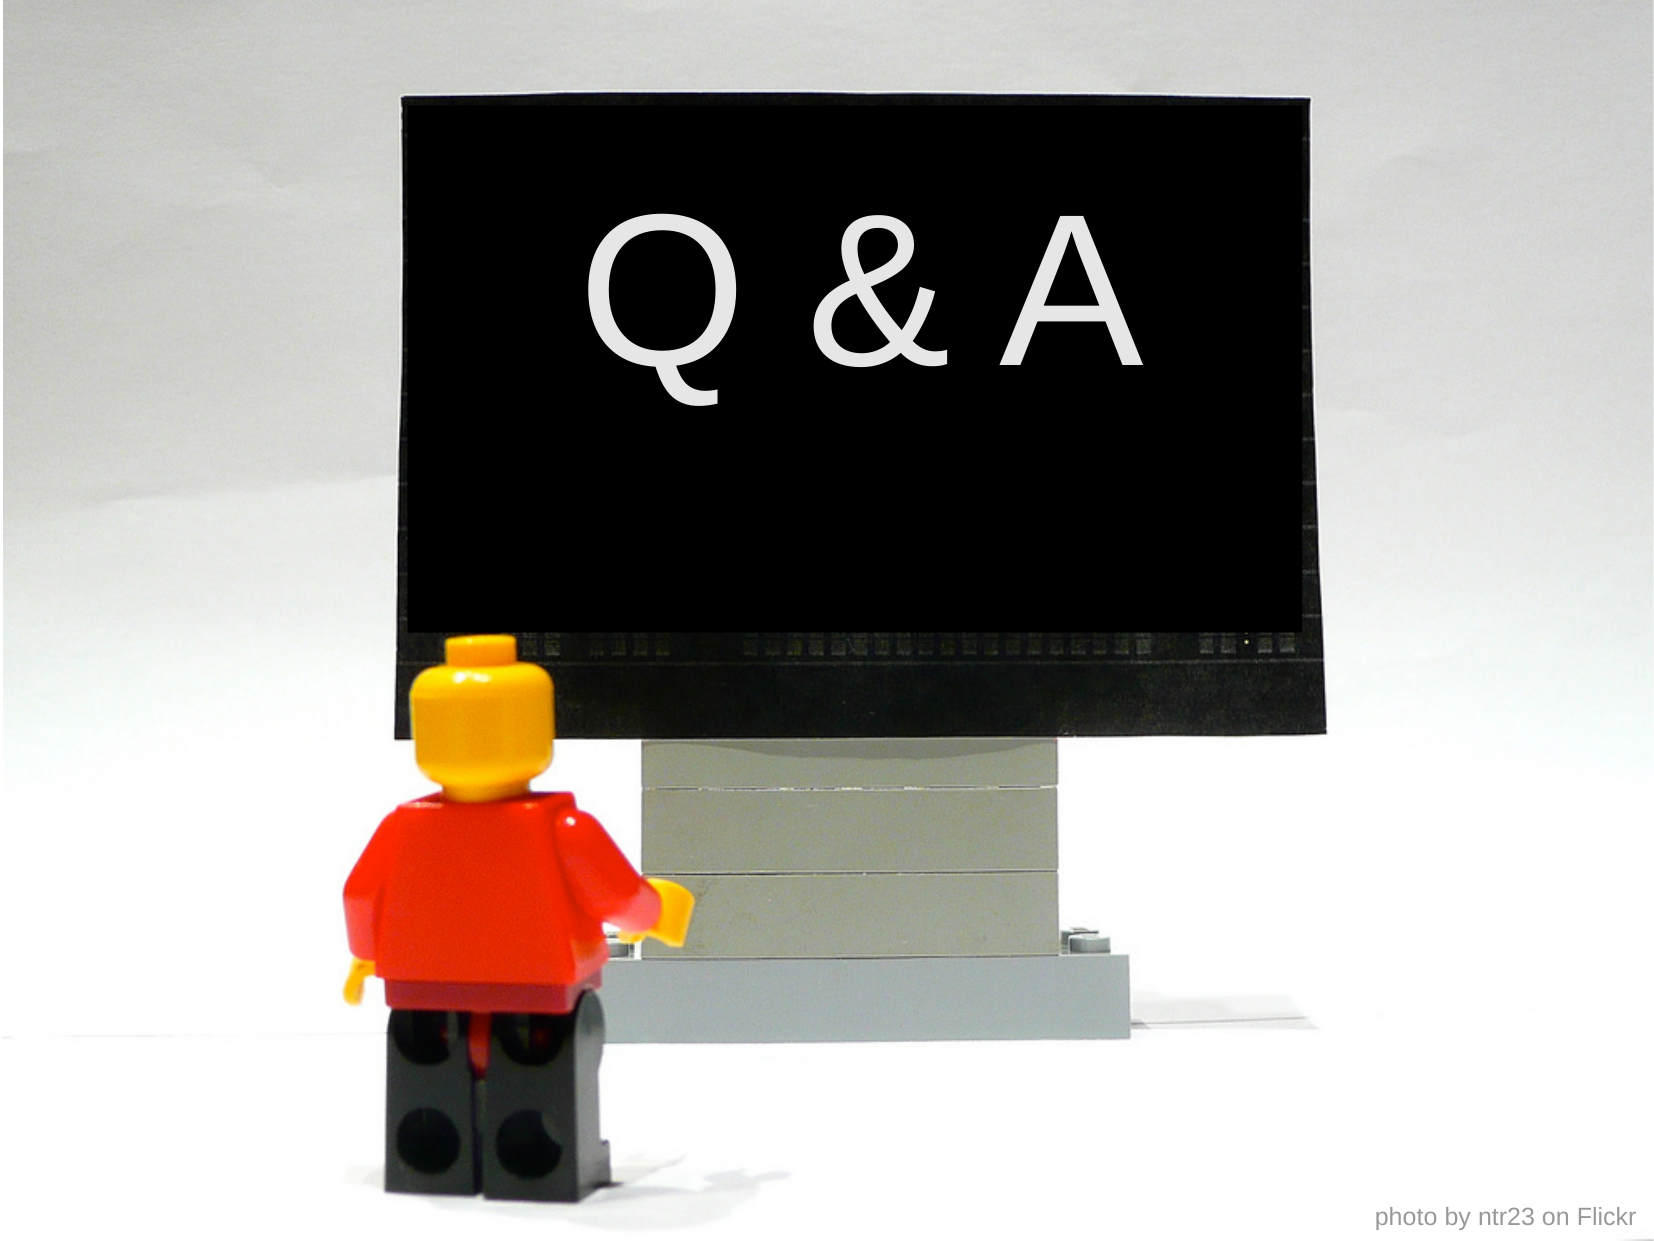

Q & A
photo by ntr23 on Flickr